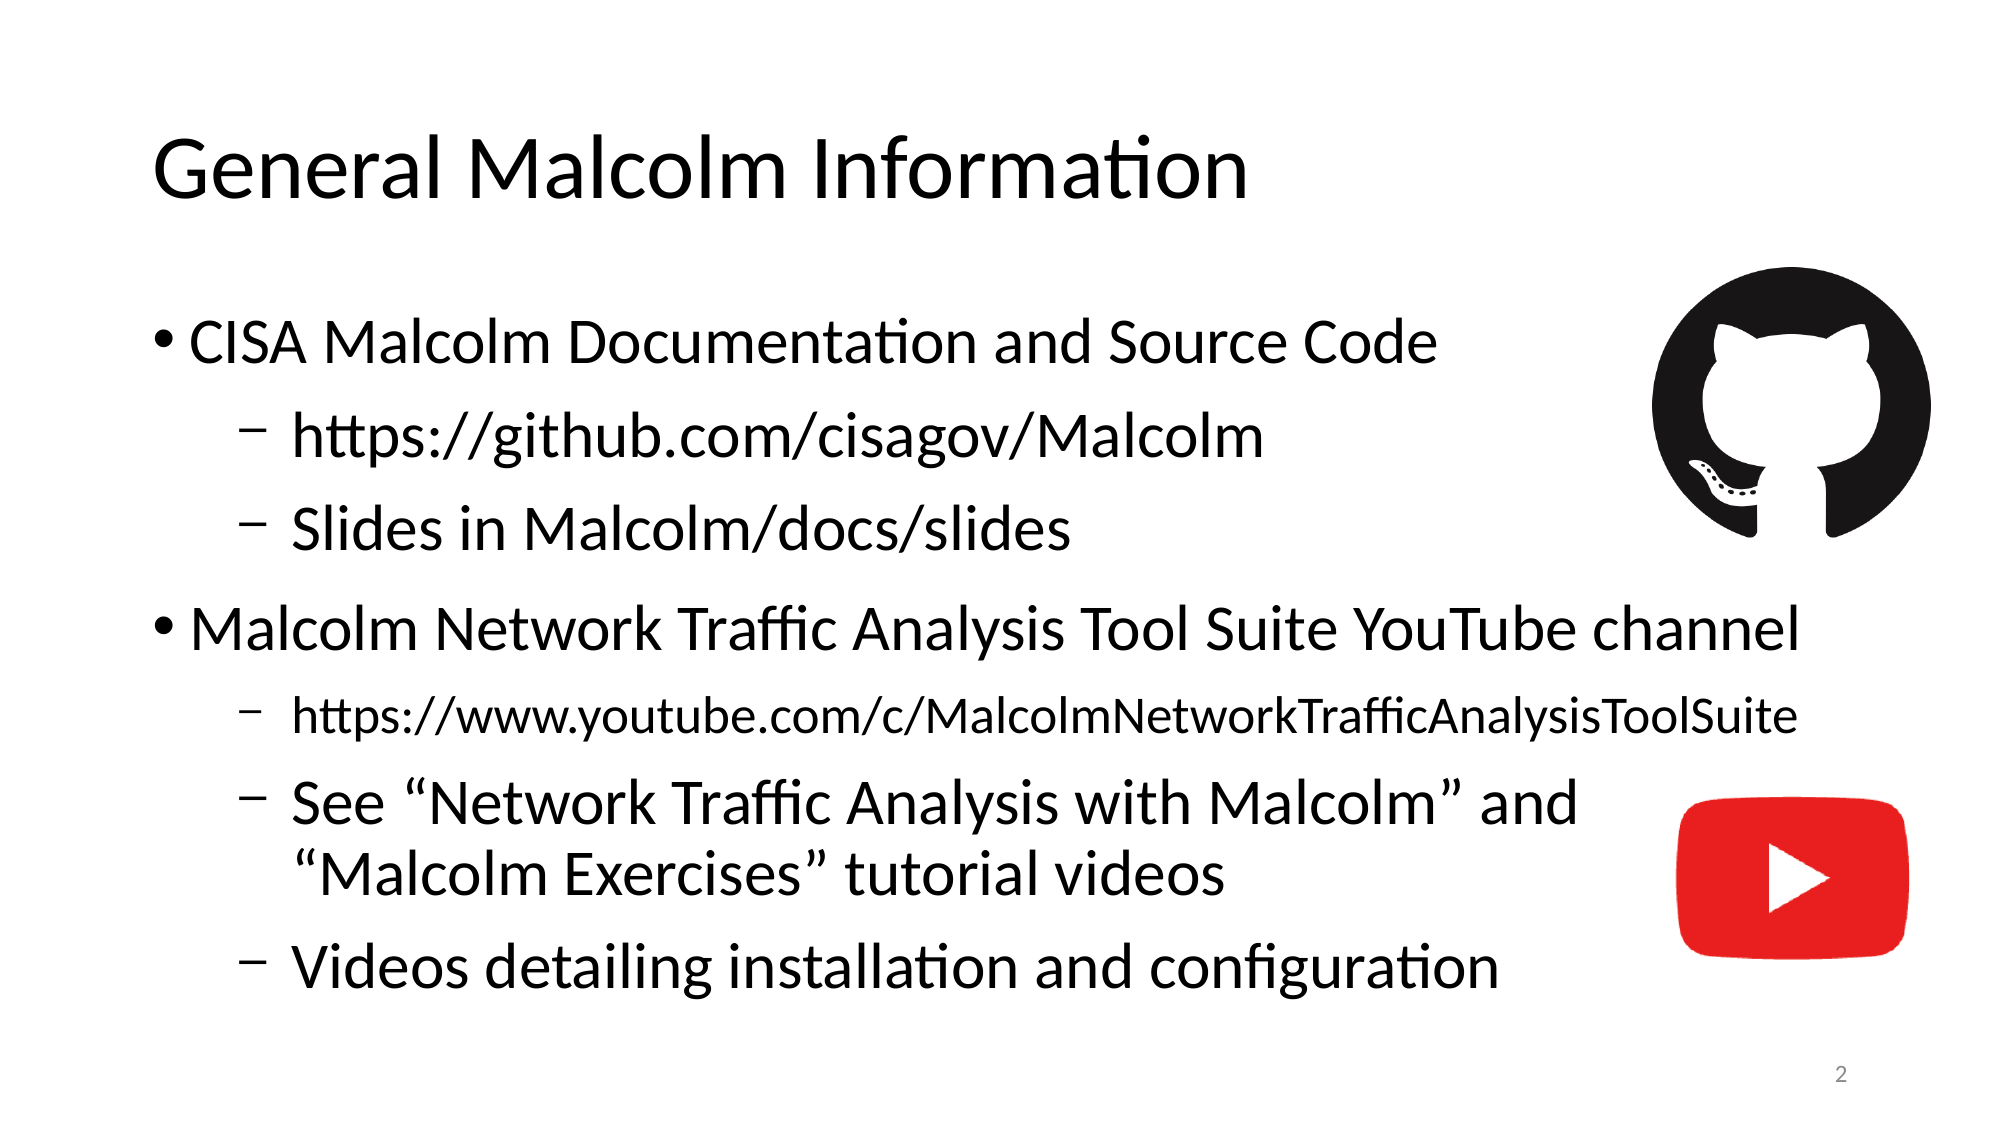

# General Malcolm Information
CISA Malcolm Documentation and Source Code
https://github.com/cisagov/Malcolm
Slides in Malcolm/docs/slides
Malcolm Network Traffic Analysis Tool Suite YouTube channel
https://www.youtube.com/c/MalcolmNetworkTrafficAnalysisToolSuite
See “Network Traffic Analysis with Malcolm” and “Malcolm Exercises” tutorial videos
Videos detailing installation and configuration